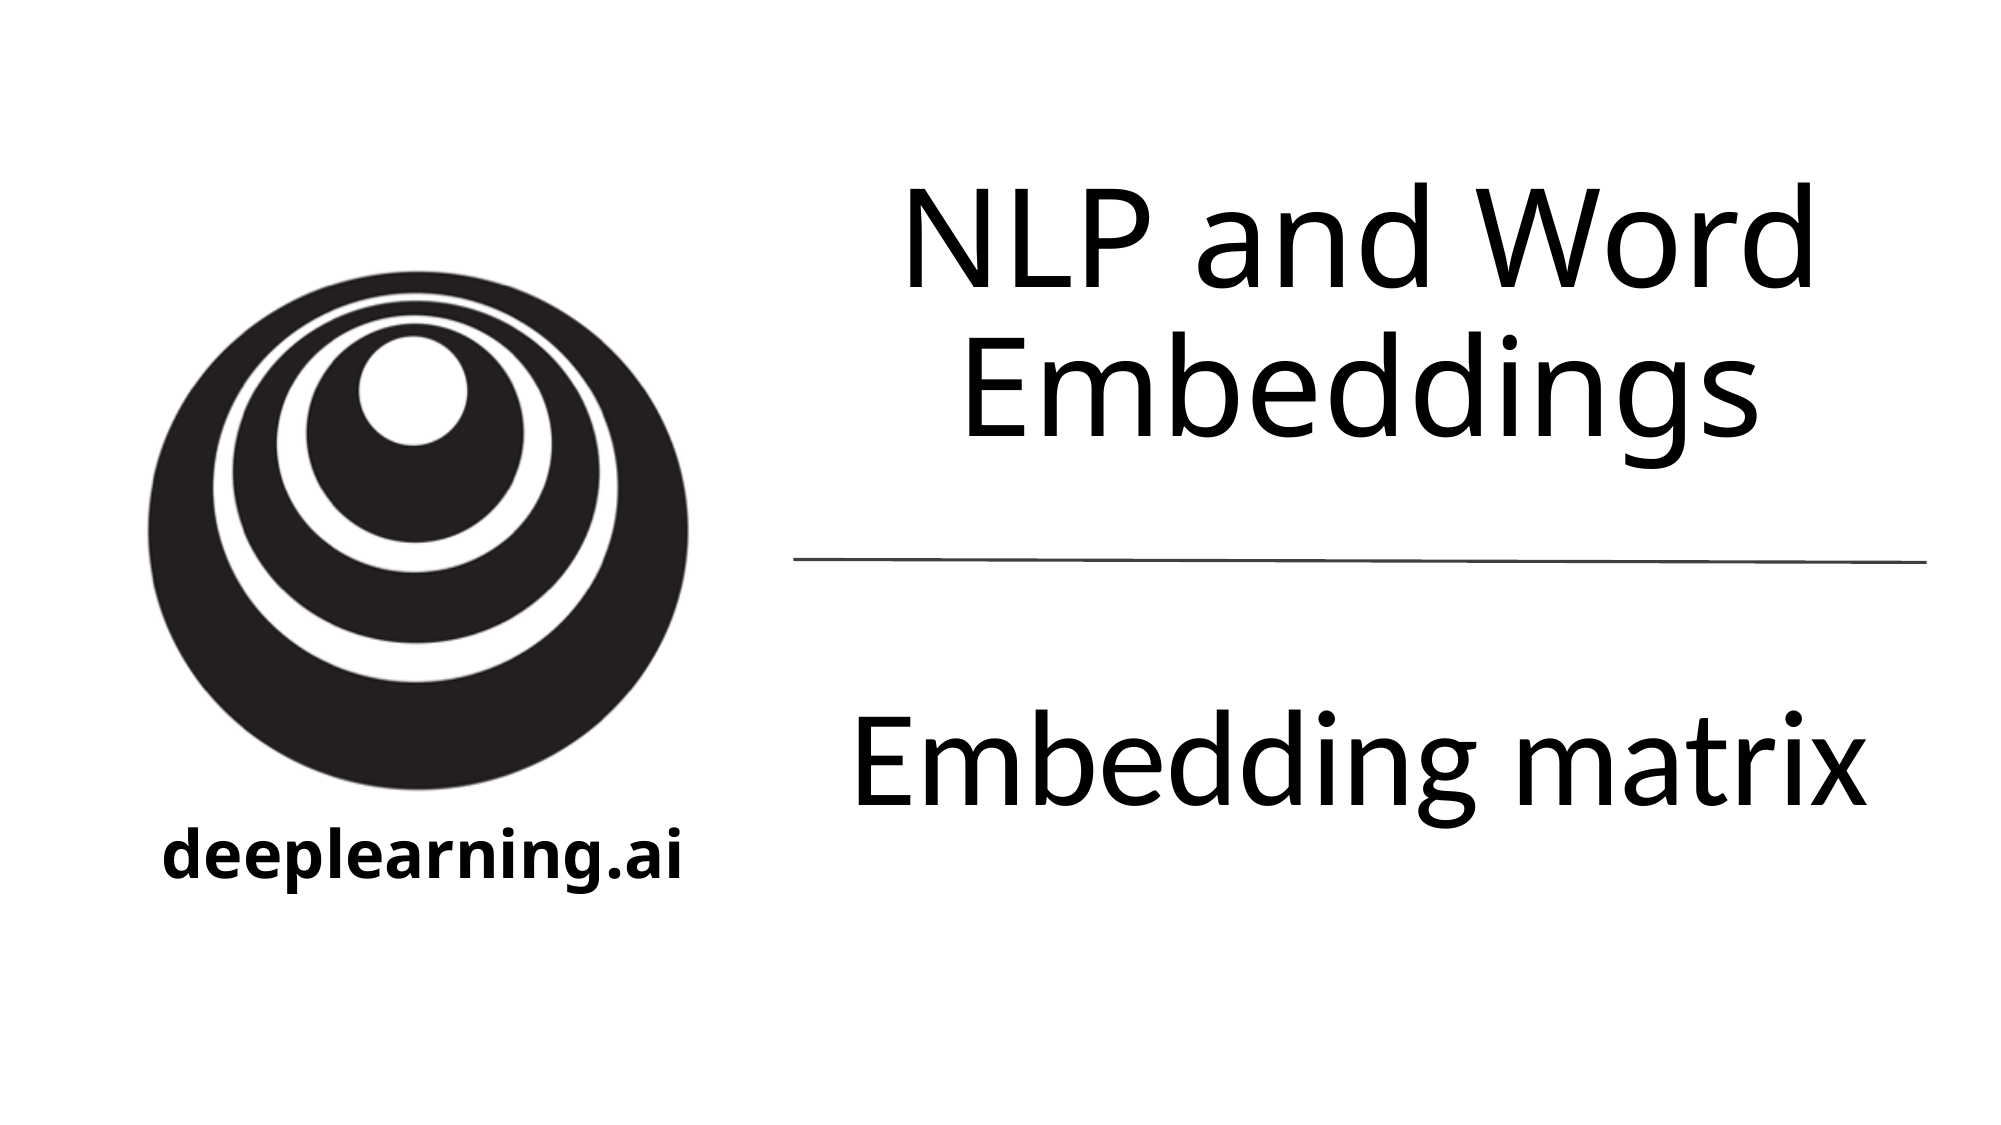

# NLP and Word Embeddings
deeplearning.ai
Embedding matrix